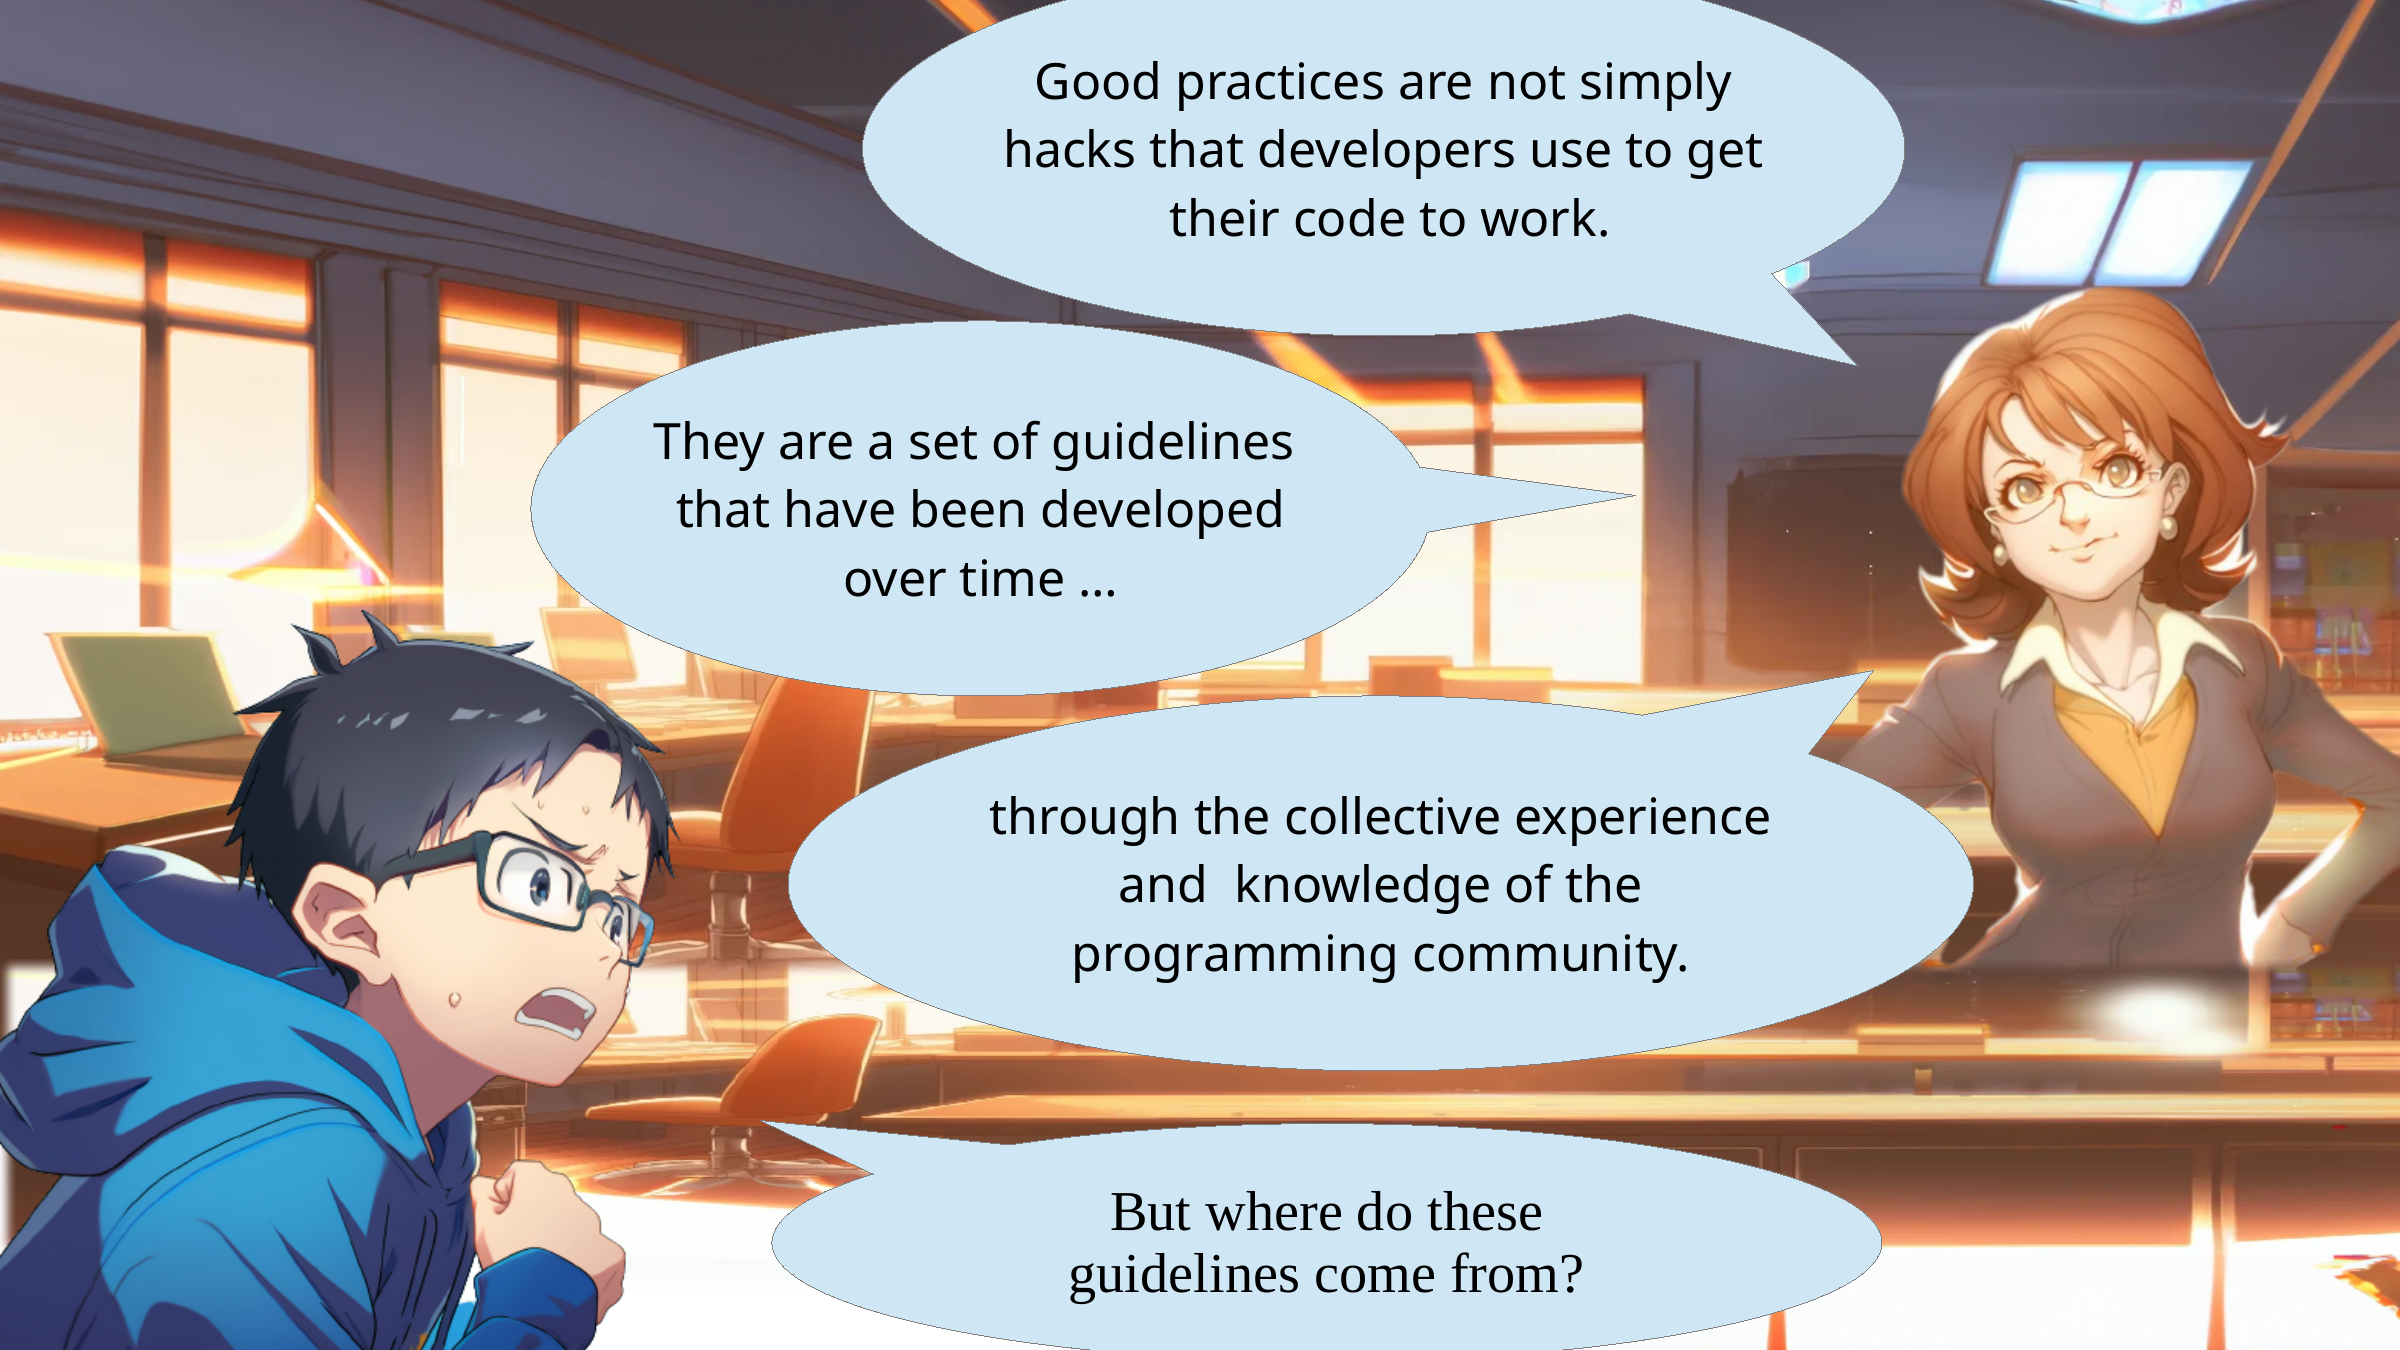

Good practices are not simply
hacks that developers use to get
 their code to work.
They are a set of guidelines
that have been developed
over time …
through the collective experience
and knowledge of the
programming community.
But where do these
guidelines come from?